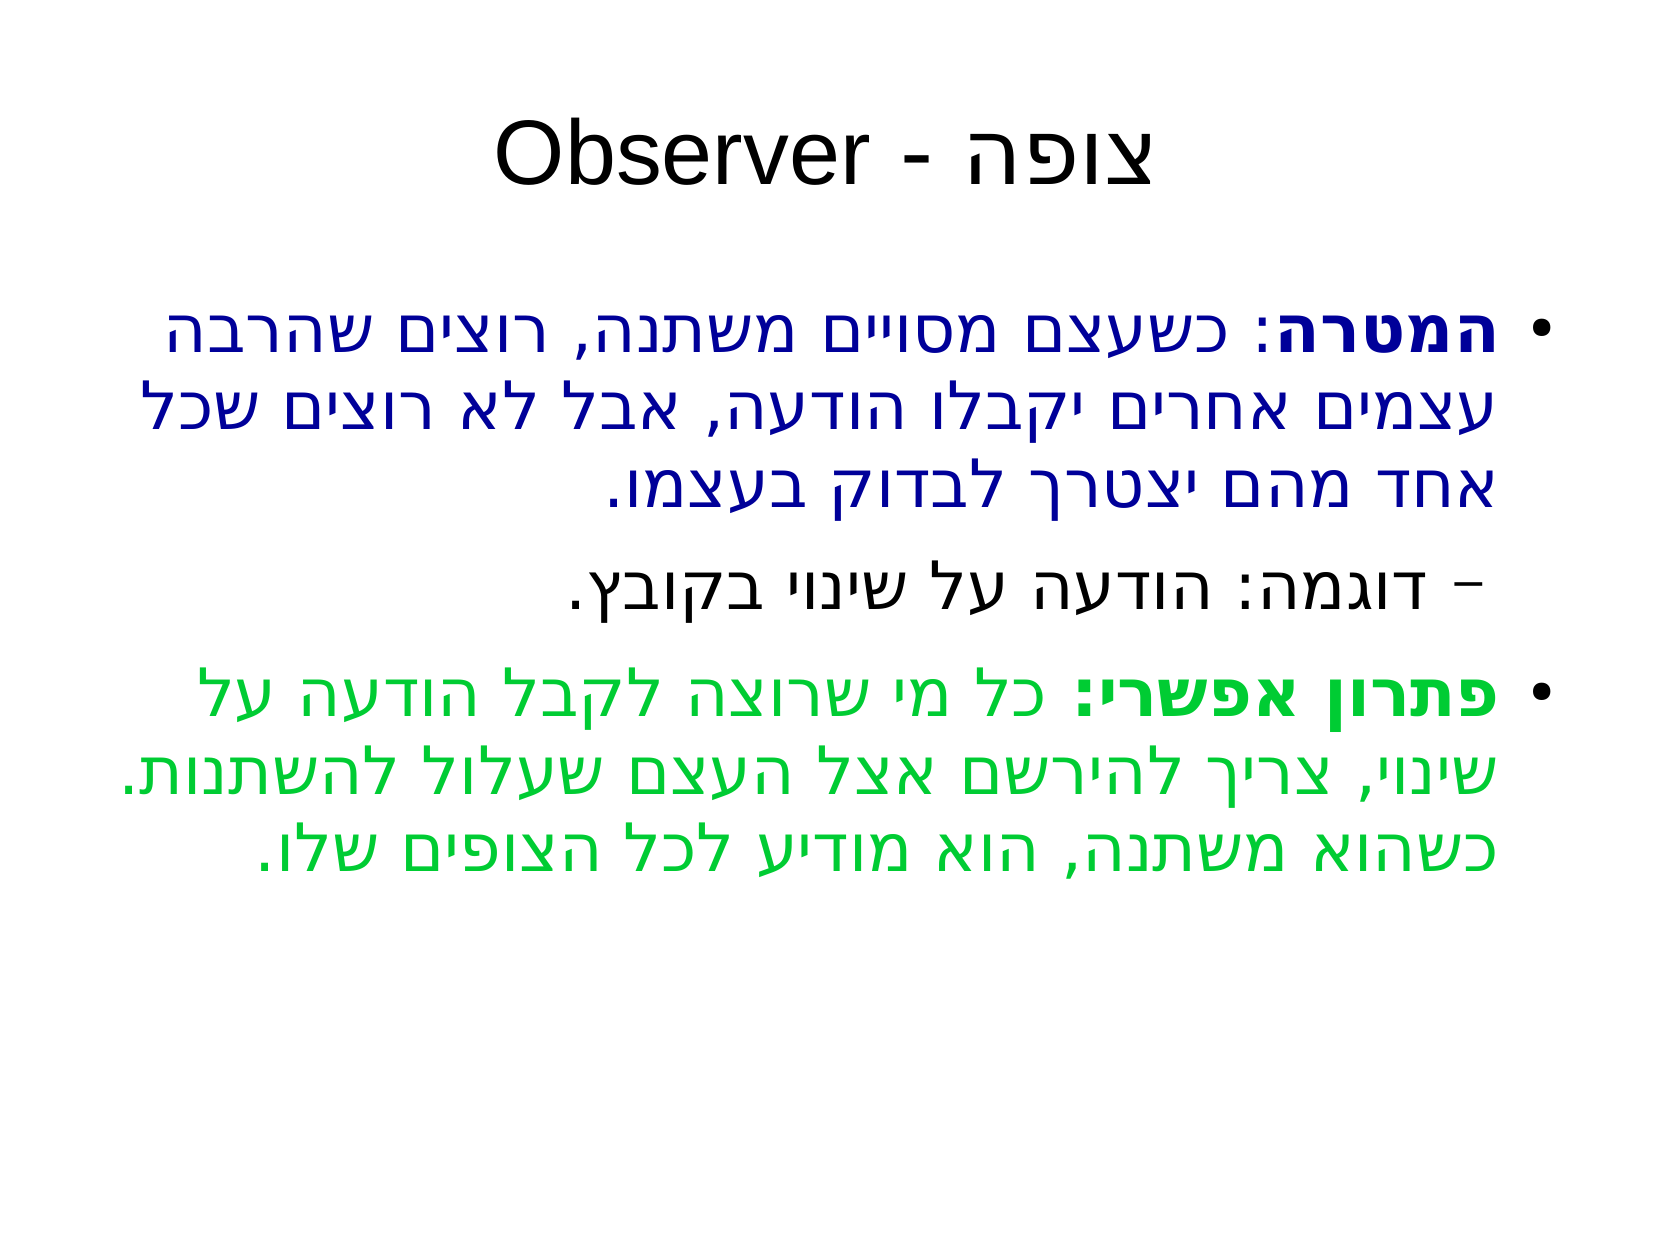

# צופה - Observer
המטרה: כשעצם מסויים משתנה, רוצים שהרבה עצמים אחרים יקבלו הודעה, אבל לא רוצים שכל אחד מהם יצטרך לבדוק בעצמו.
דוגמה: הודעה על שינוי בקובץ.
פתרון אפשרי: כל מי שרוצה לקבל הודעה על שינוי, צריך להירשם אצל העצם שעלול להשתנות. כשהוא משתנה, הוא מודיע לכל הצופים שלו.